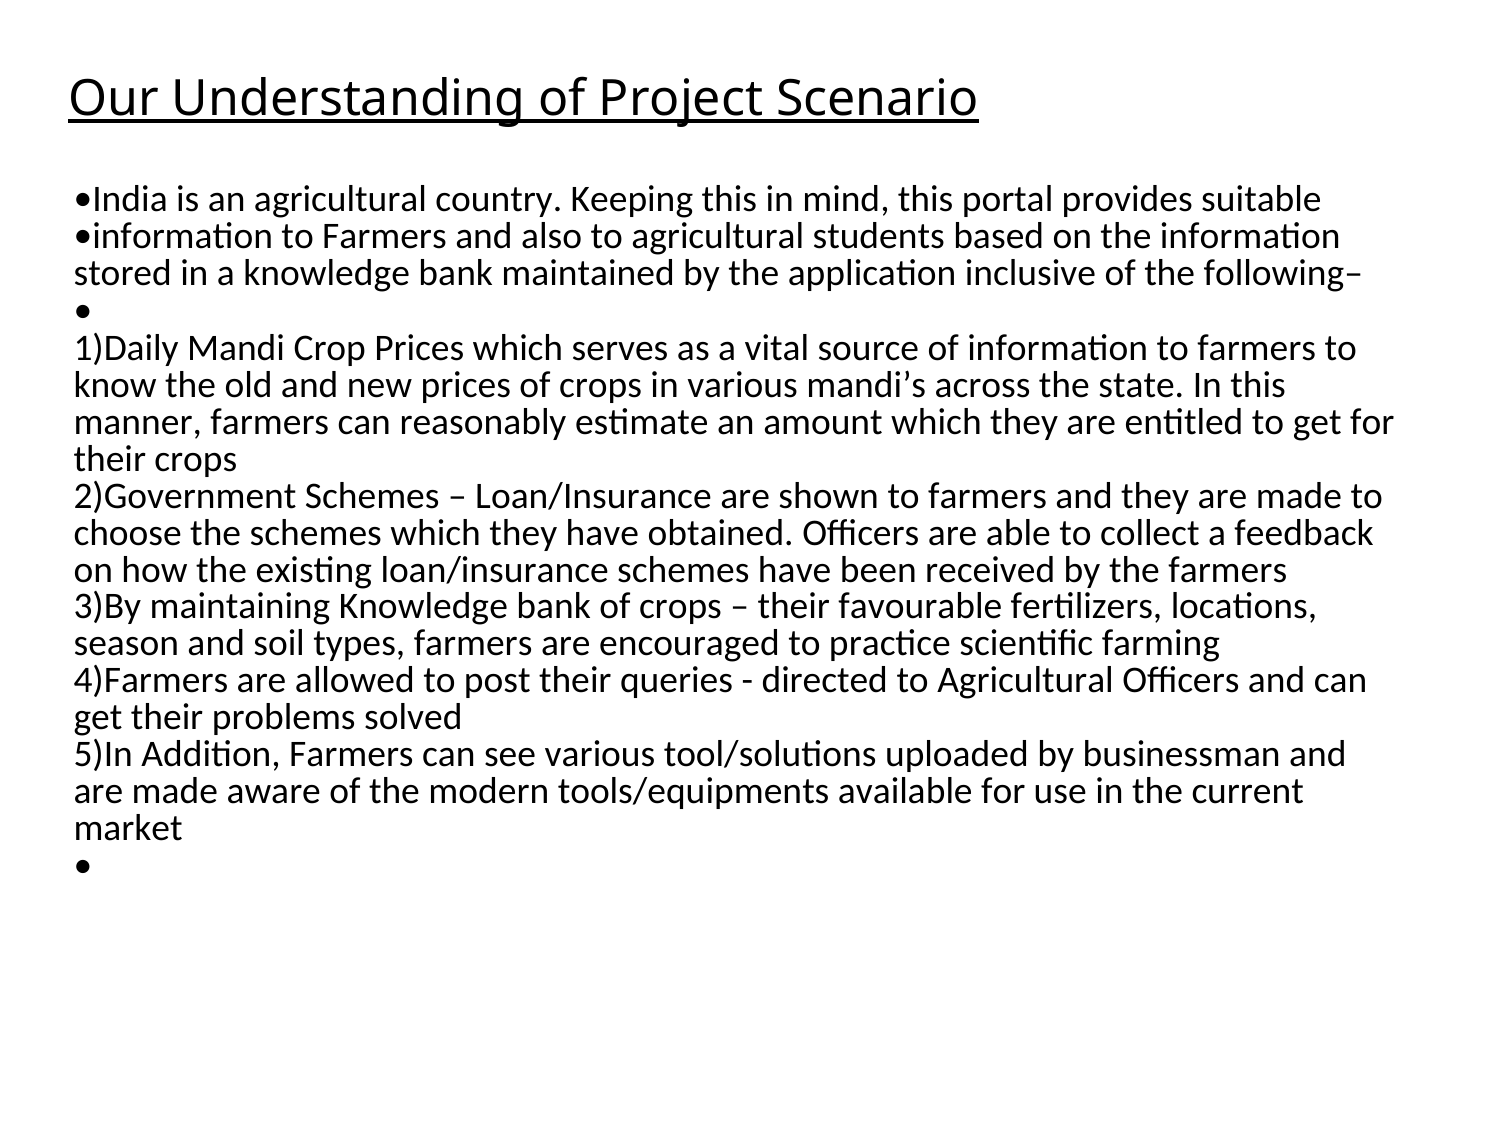

Our Understanding of Project Scenario
India is an agricultural country. Keeping this in mind, this portal provides suitable
information to Farmers and also to agricultural students based on the information stored in a knowledge bank maintained by the application inclusive of the following–
Daily Mandi Crop Prices which serves as a vital source of information to farmers to know the old and new prices of crops in various mandi’s across the state. In this manner, farmers can reasonably estimate an amount which they are entitled to get for their crops
Government Schemes – Loan/Insurance are shown to farmers and they are made to choose the schemes which they have obtained. Officers are able to collect a feedback on how the existing loan/insurance schemes have been received by the farmers
By maintaining Knowledge bank of crops – their favourable fertilizers, locations, season and soil types, farmers are encouraged to practice scientific farming
Farmers are allowed to post their queries - directed to Agricultural Officers and can get their problems solved
In Addition, Farmers can see various tool/solutions uploaded by businessman and are made aware of the modern tools/equipments available for use in the current market